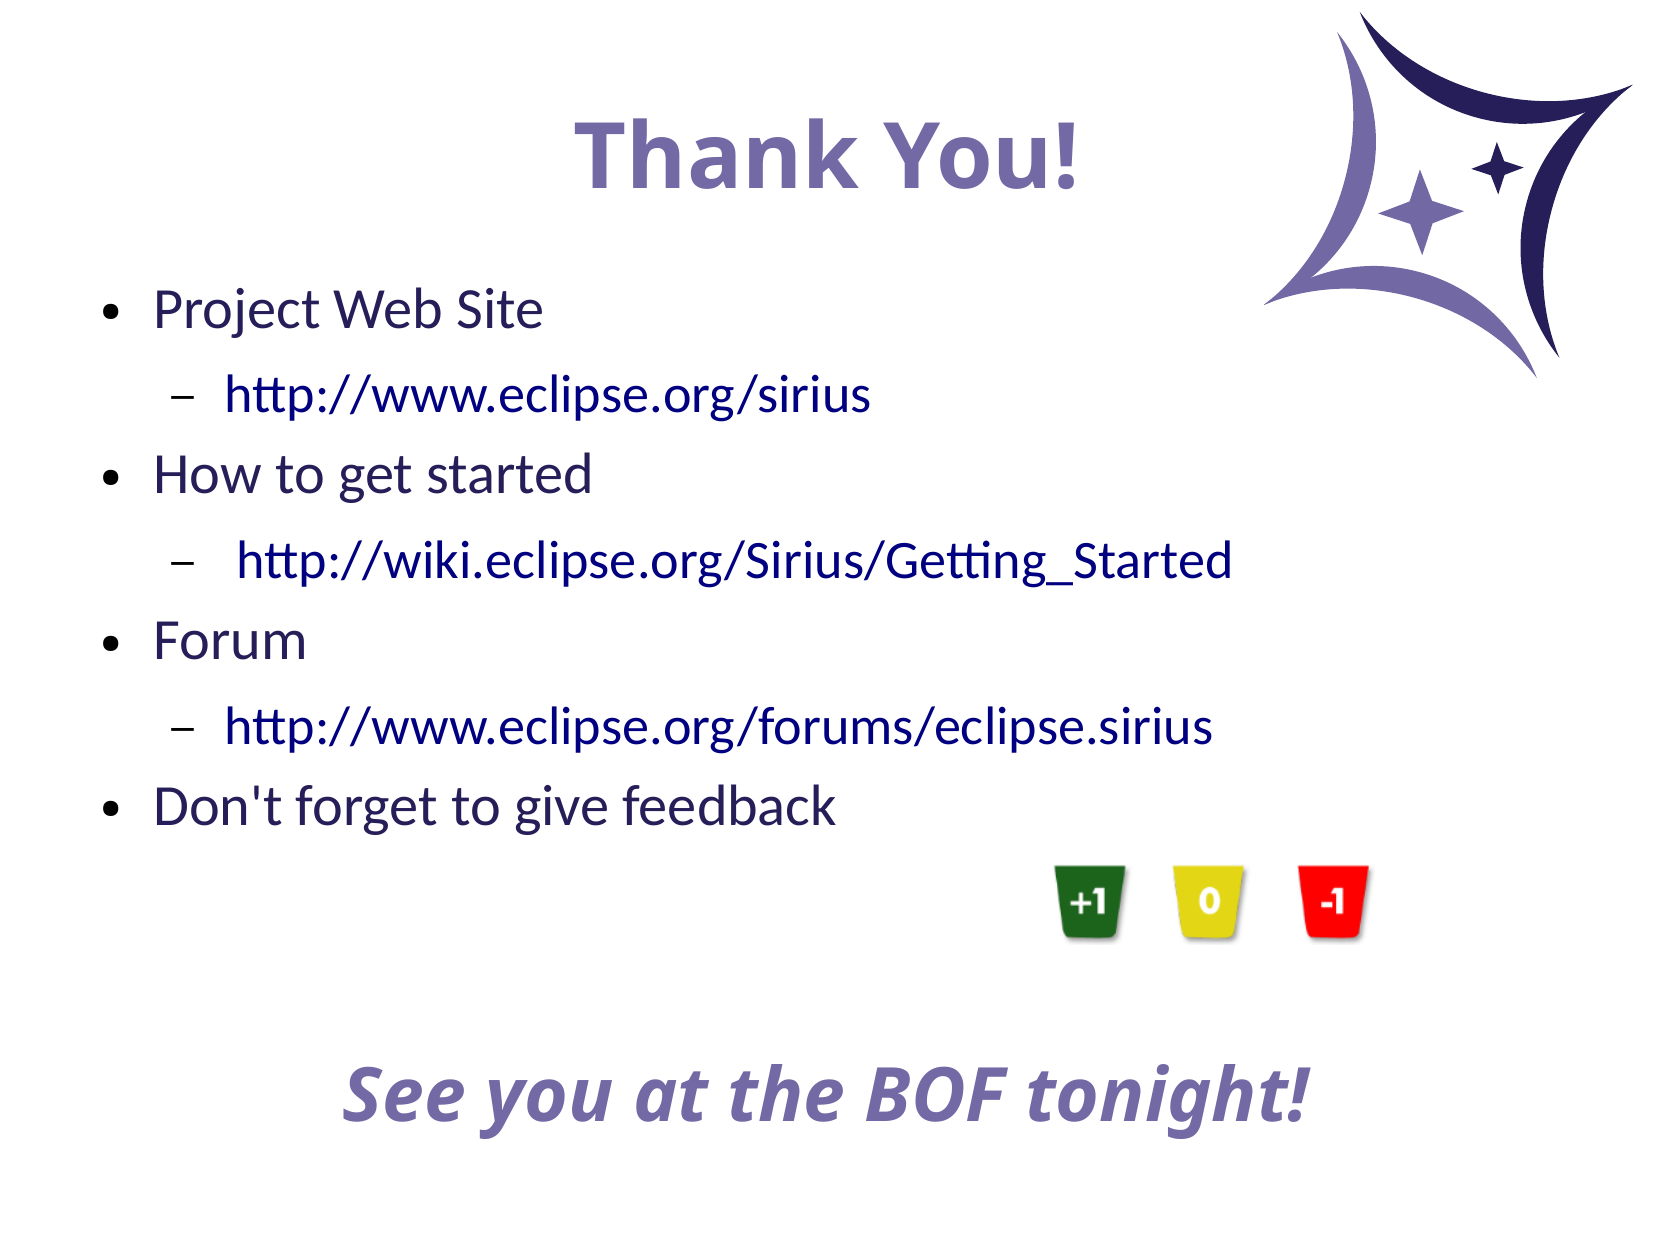

# Thank You!
Project Web Site
http://www.eclipse.org/sirius
How to get started
 http://wiki.eclipse.org/Sirius/Getting_Started
Forum
http://www.eclipse.org/forums/eclipse.sirius
Don't forget to give feedback
See you at the BOF tonight!